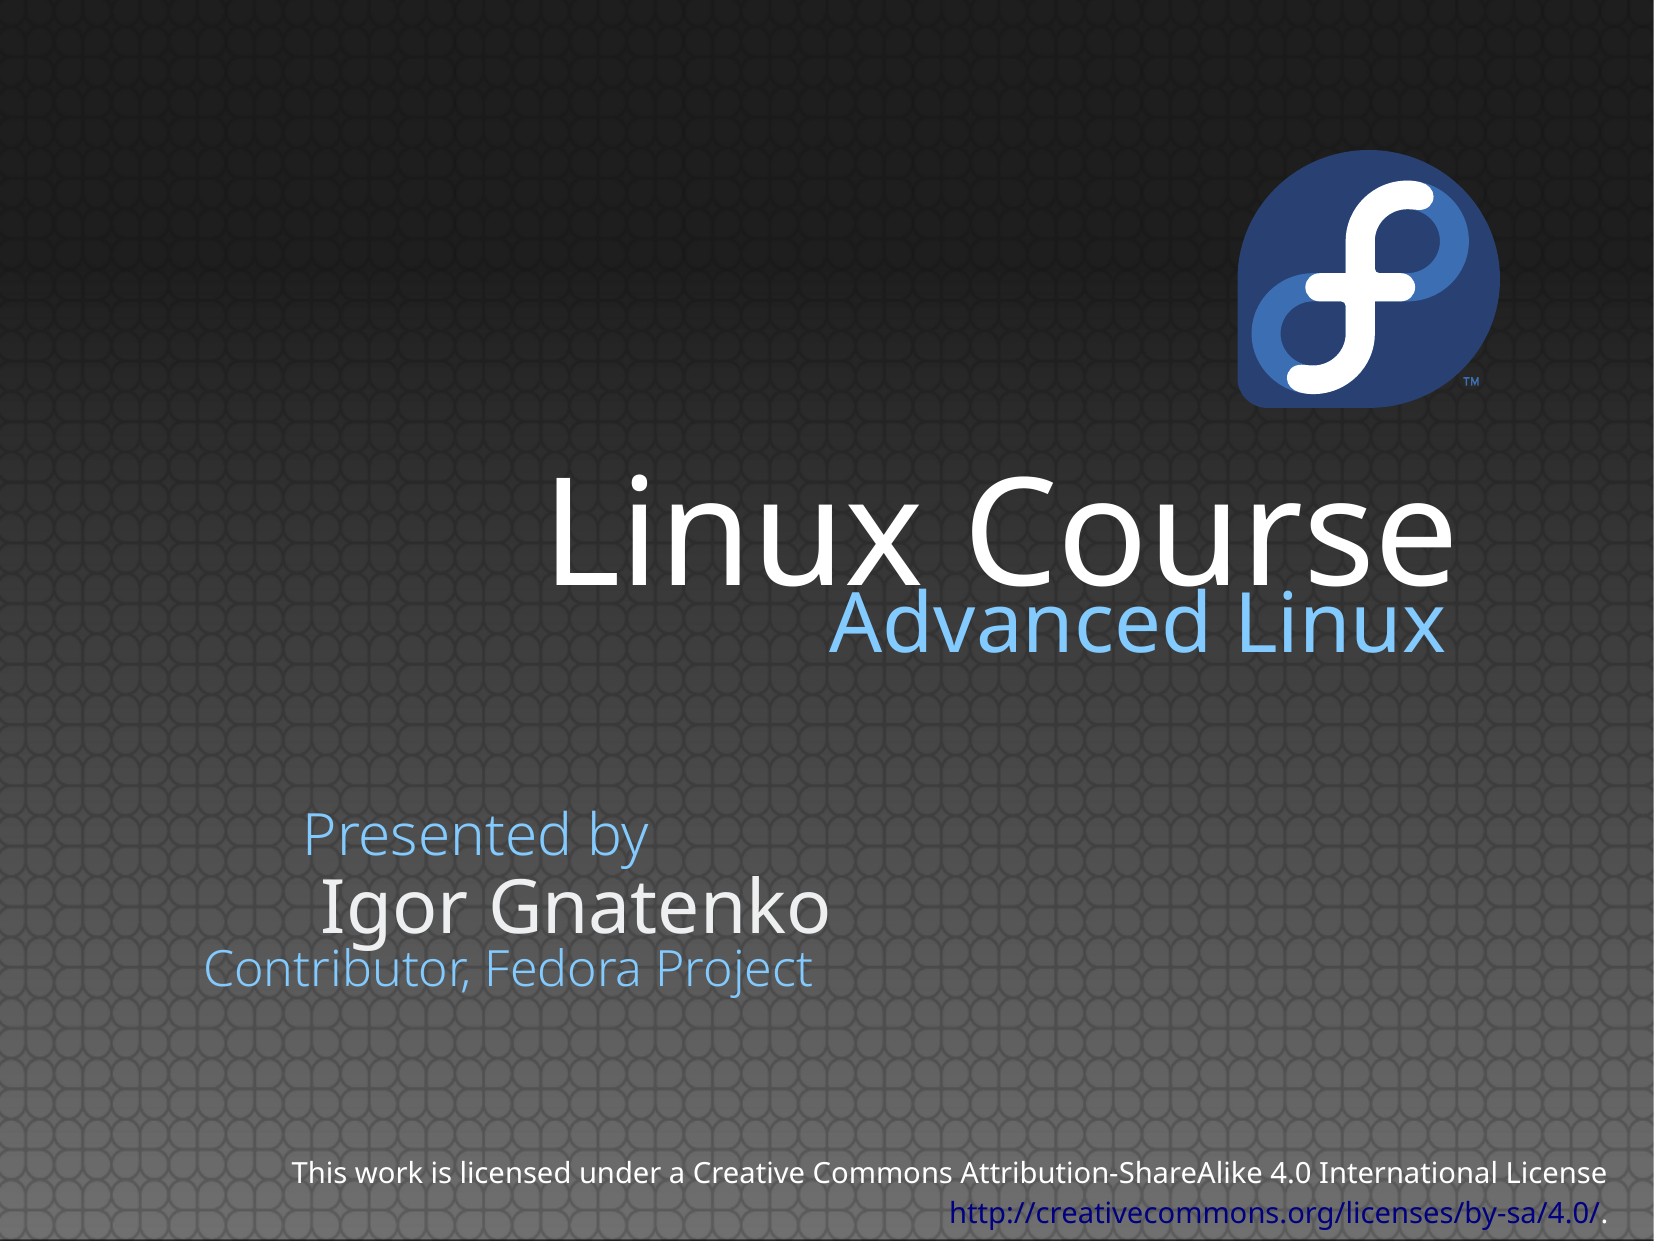

Linux Course
# Advanced Linux
Presented by
Igor Gnatenko
Contributor, Fedora Project
This work is licensed under a Creative Commons Attribution-ShareAlike 4.0 International License
http://creativecommons.org/licenses/by-sa/4.0/.